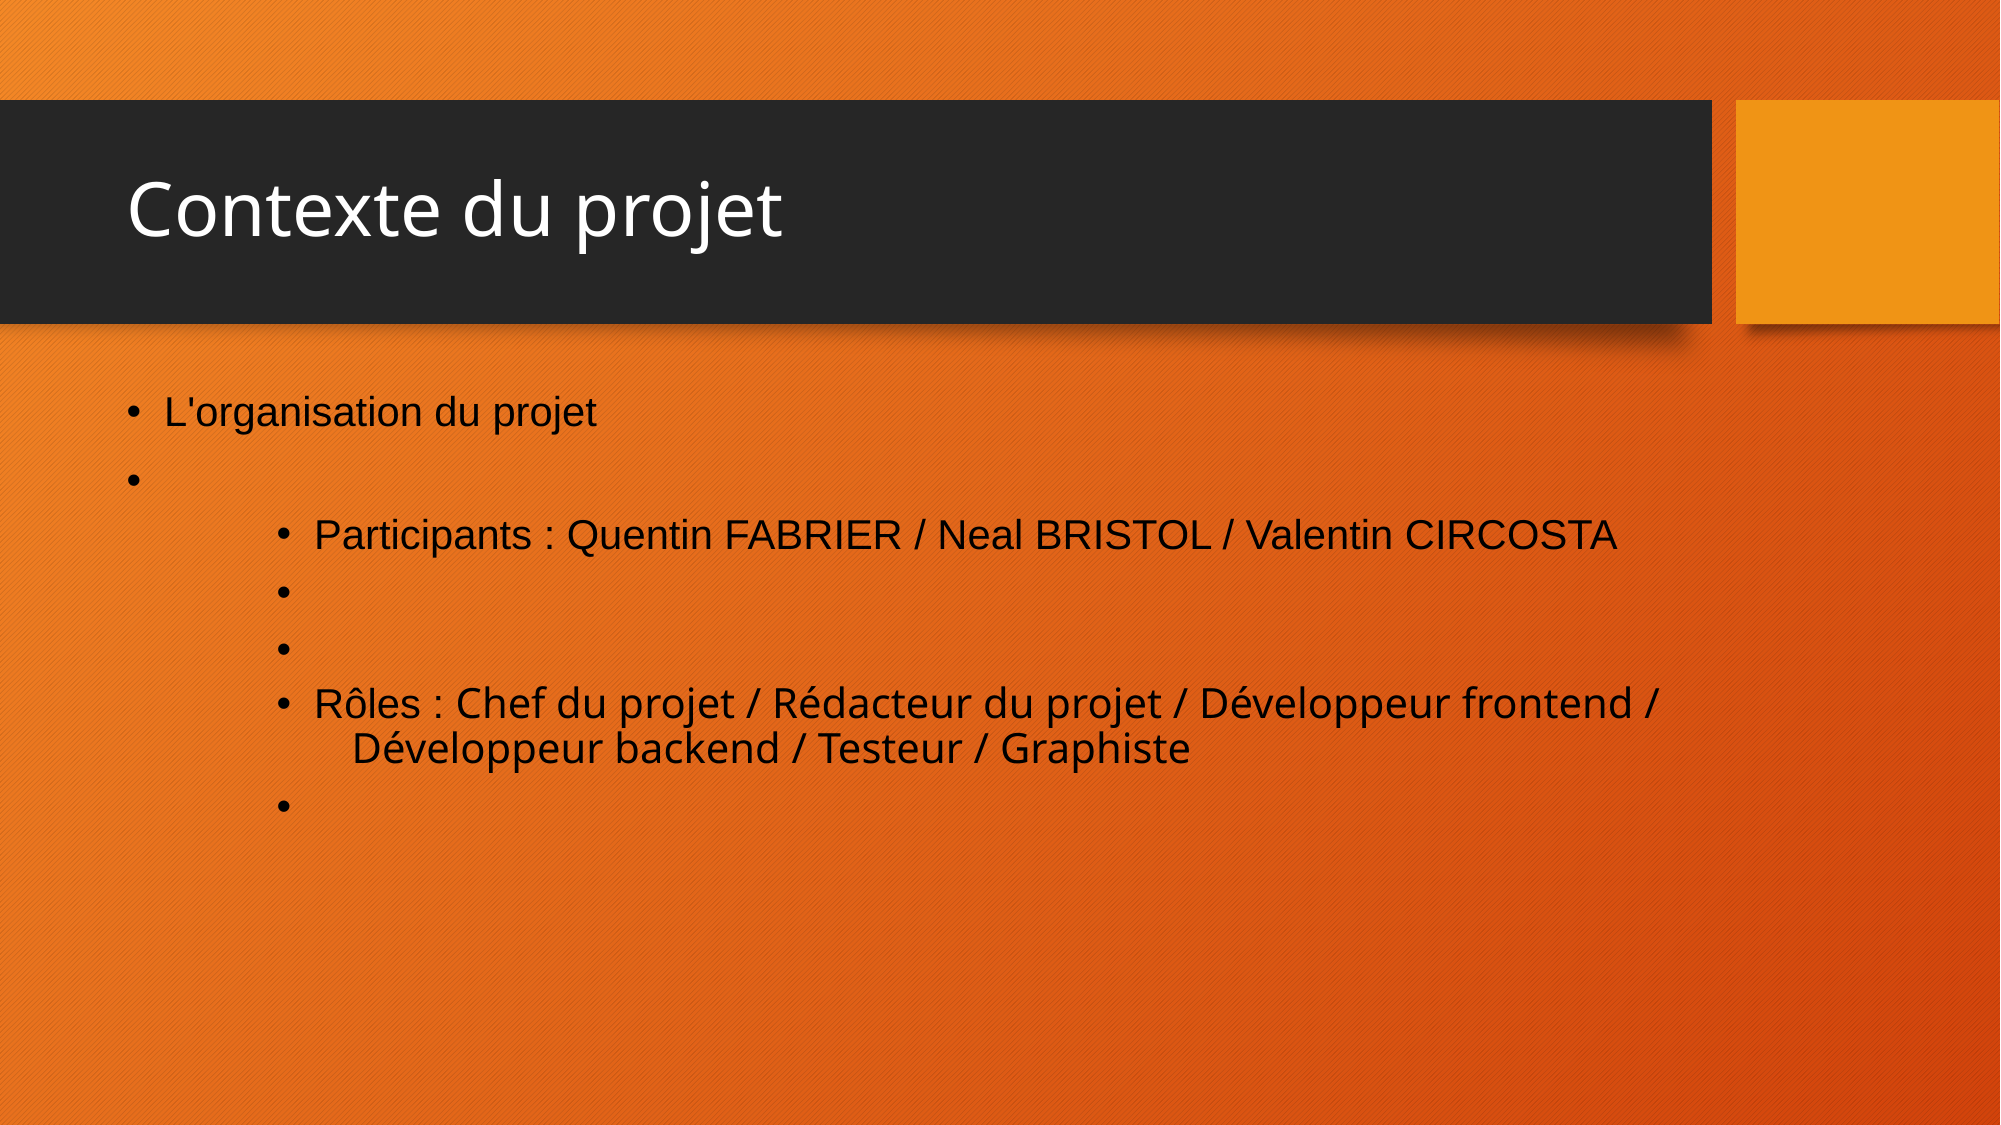

# Contexte du projet
L'organisation du projet
Participants : Quentin FABRIER / Neal BRISTOL / Valentin CIRCOSTA
Rôles : Chef du projet / Rédacteur du projet / Développeur frontend / Développeur backend / Testeur / Graphiste